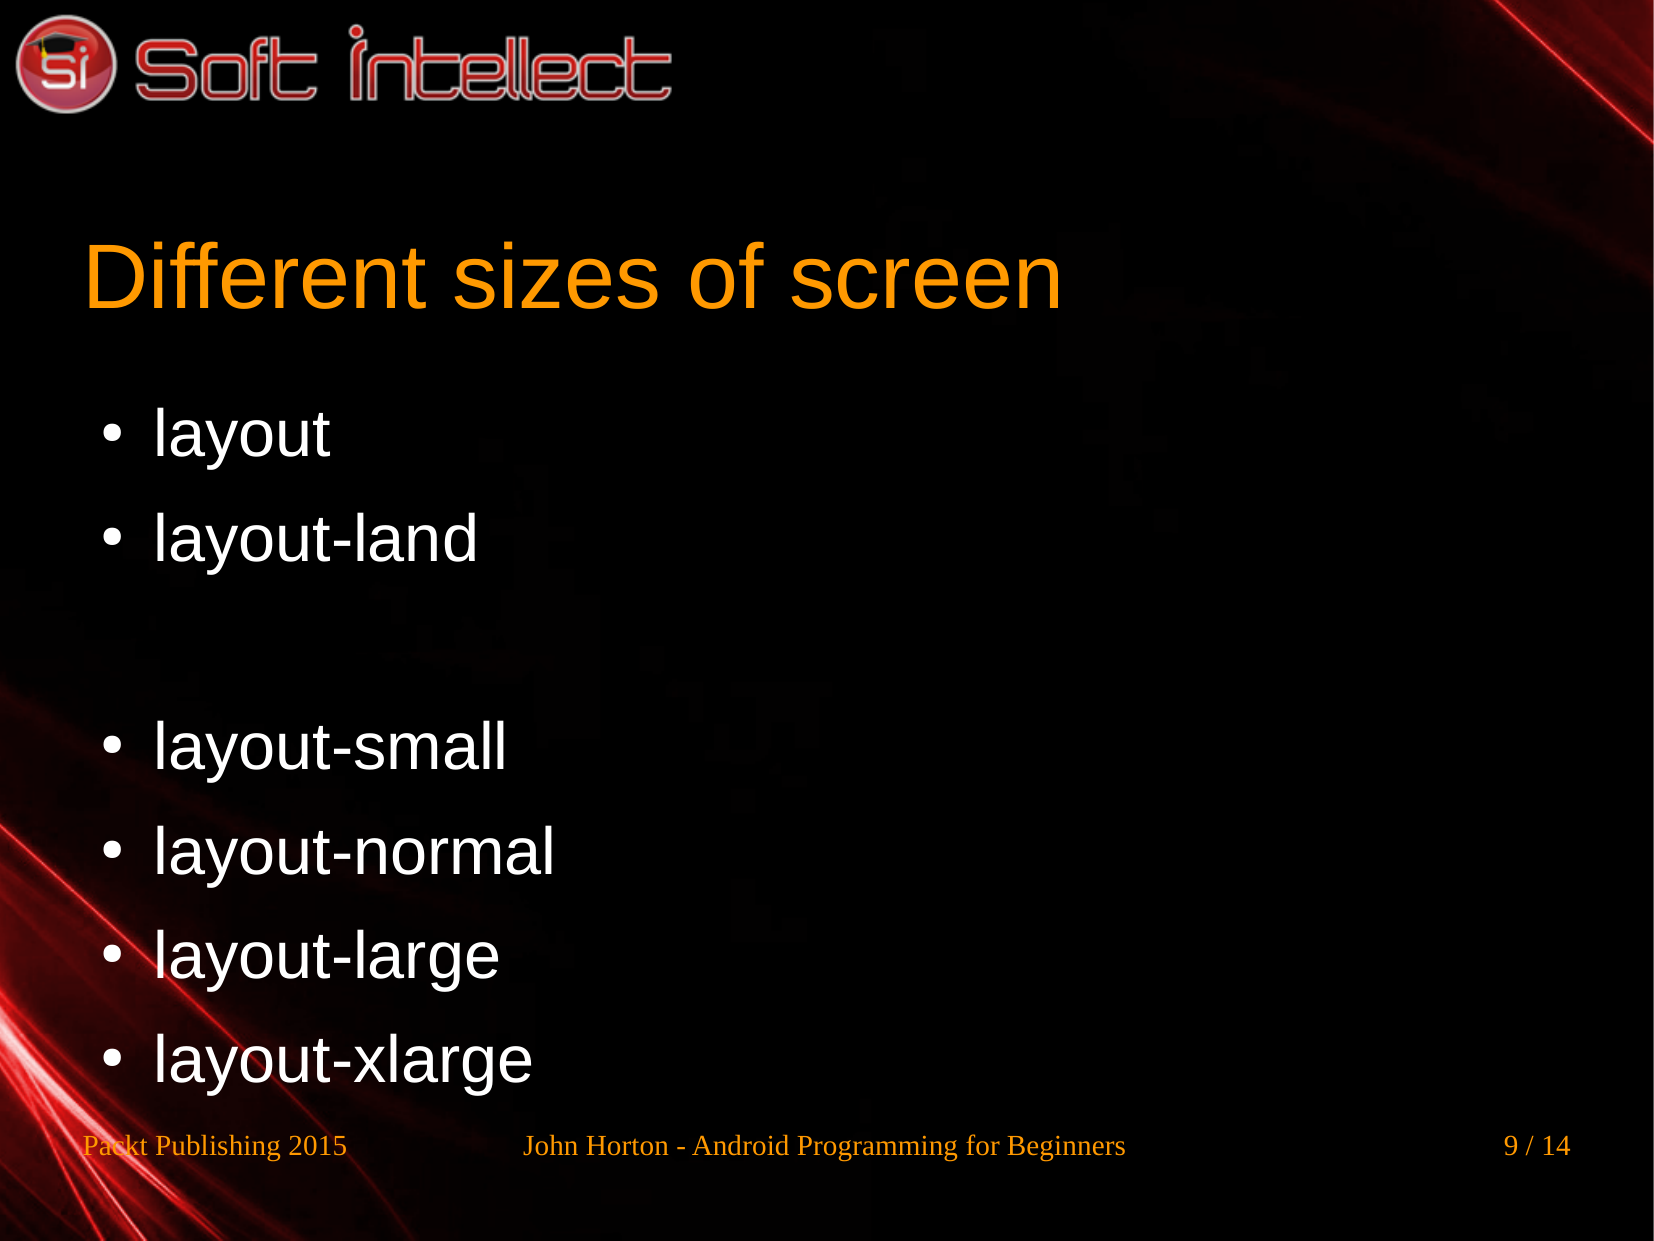

# Different sizes of screen
layout
layout-land
layout-small
layout-normal
layout-large
layout-xlarge
Packt Publishing 2015
John Horton - Android Programming for Beginners
9